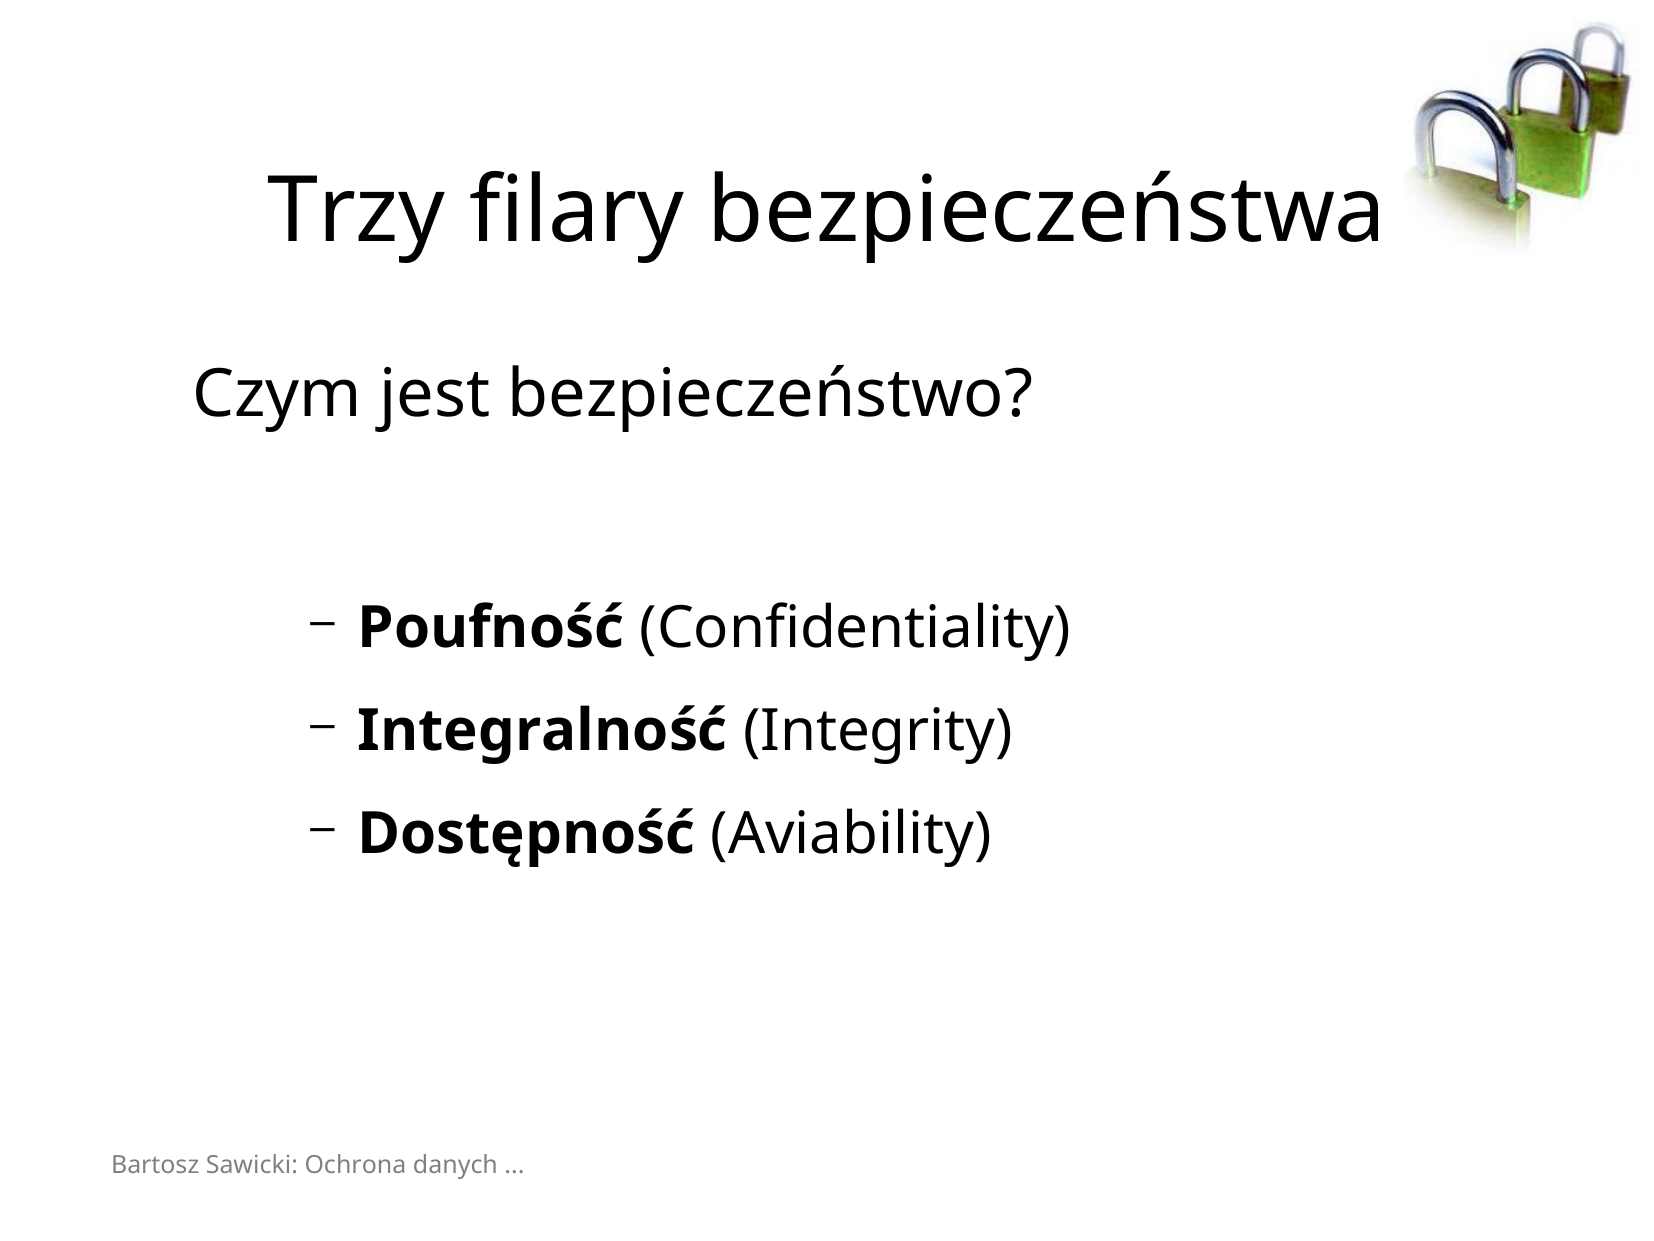

# Trzy filary bezpieczeństwa
Czym jest bezpieczeństwo?
Poufność (Confidentiality)
Integralność (Integrity)
Dostępność (Aviability)